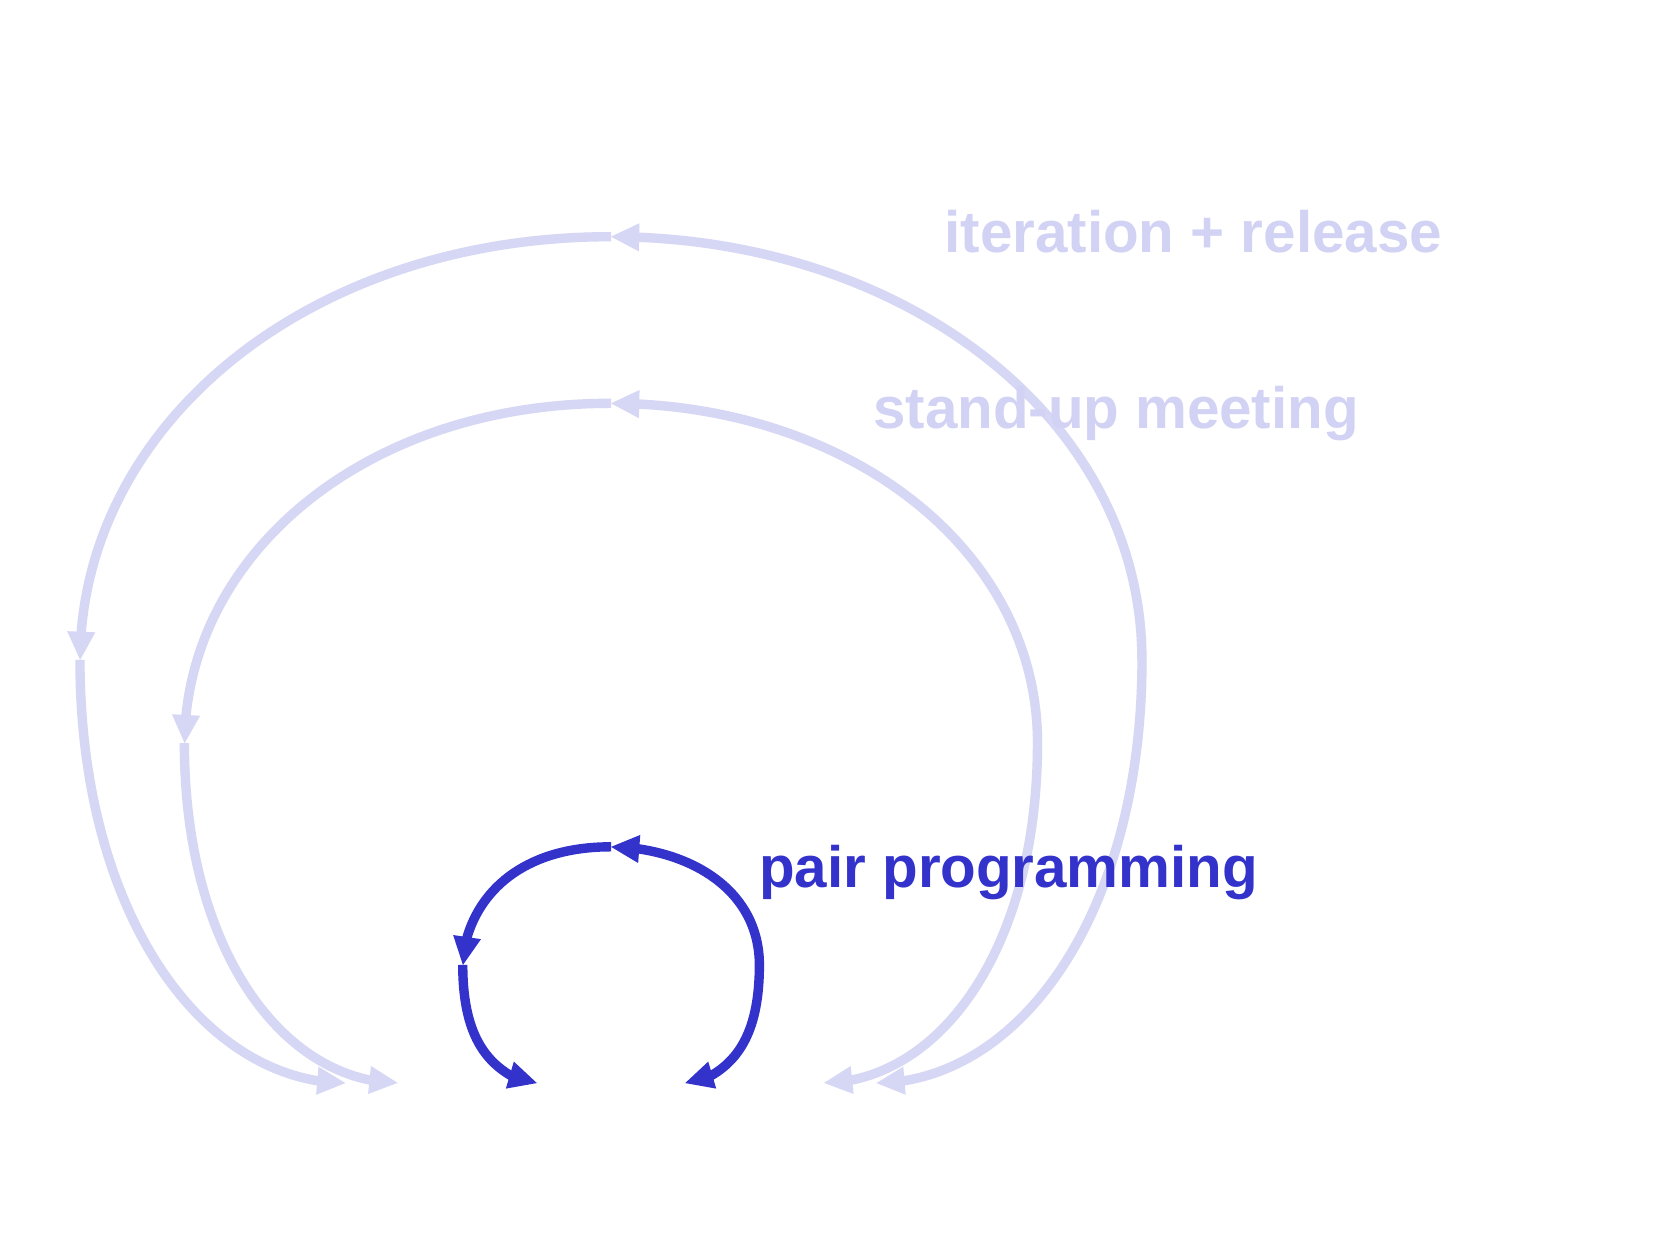

iteration + release
stand-up meeting
pair programming